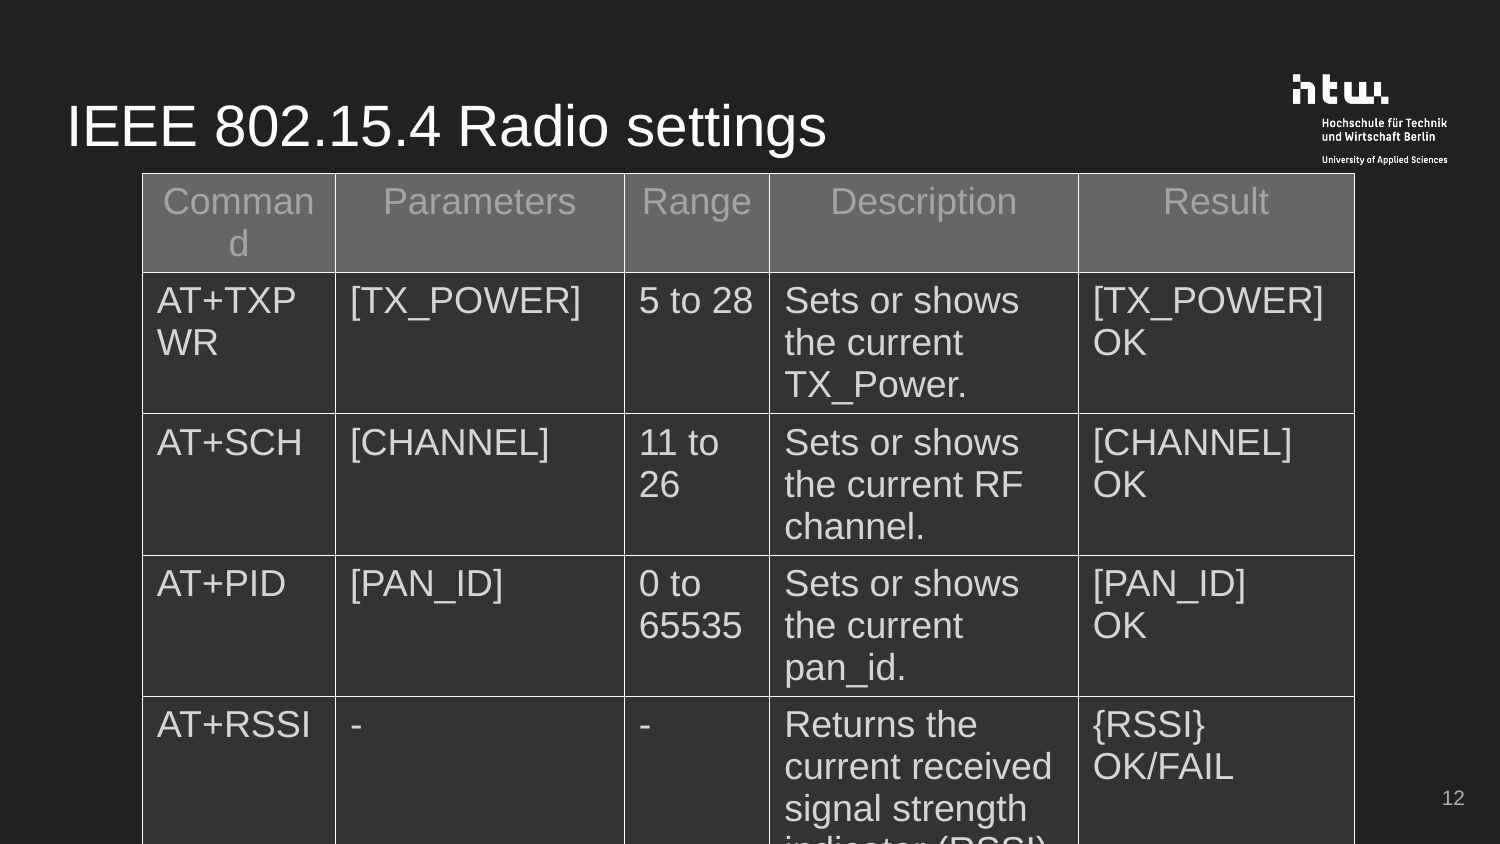

# IEEE 802.15.4 Radio settings
| Command | Parameters | Range | Description | Result |
| --- | --- | --- | --- | --- |
| AT+TXPWR | [TX\_POWER] | 5 to 28 | Sets or shows the current TX\_Power. | [TX\_POWER] OK |
| AT+SCH | [CHANNEL] | 11 to 26 | Sets or shows the current RF channel. | [CHANNEL] OK |
| AT+PID | [PAN\_ID] | 0 to 65535 | Sets or shows the current pan\_id. | [PAN\_ID] OK |
| AT+RSSI | - | - | Returns the current received signal strength indicator (RSSI) | {RSSI} OK/FAIL |